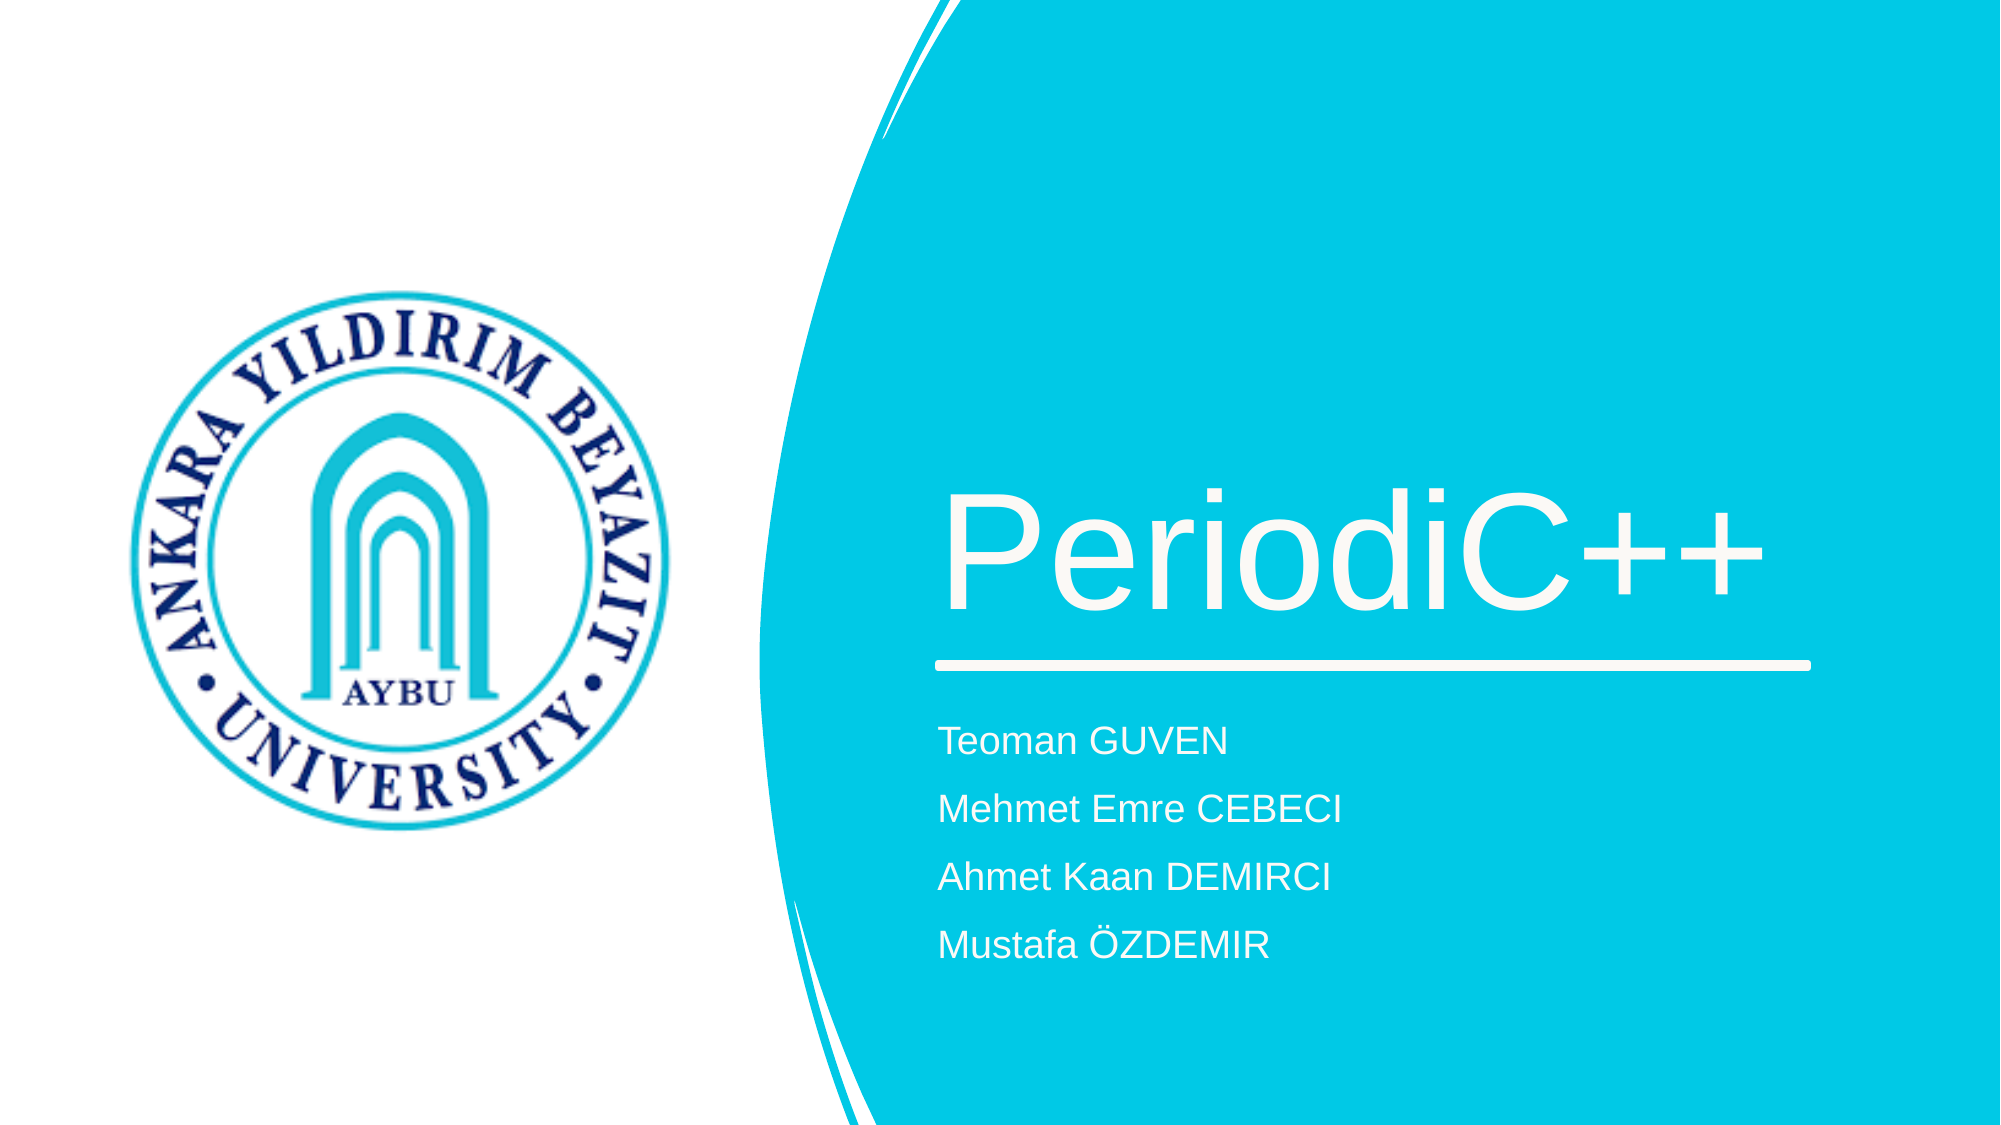

# PeriodiC++
Teoman GUVEN
Mehmet Emre CEBECI
Ahmet Kaan DEMIRCI
Mustafa ÖZDEMIR